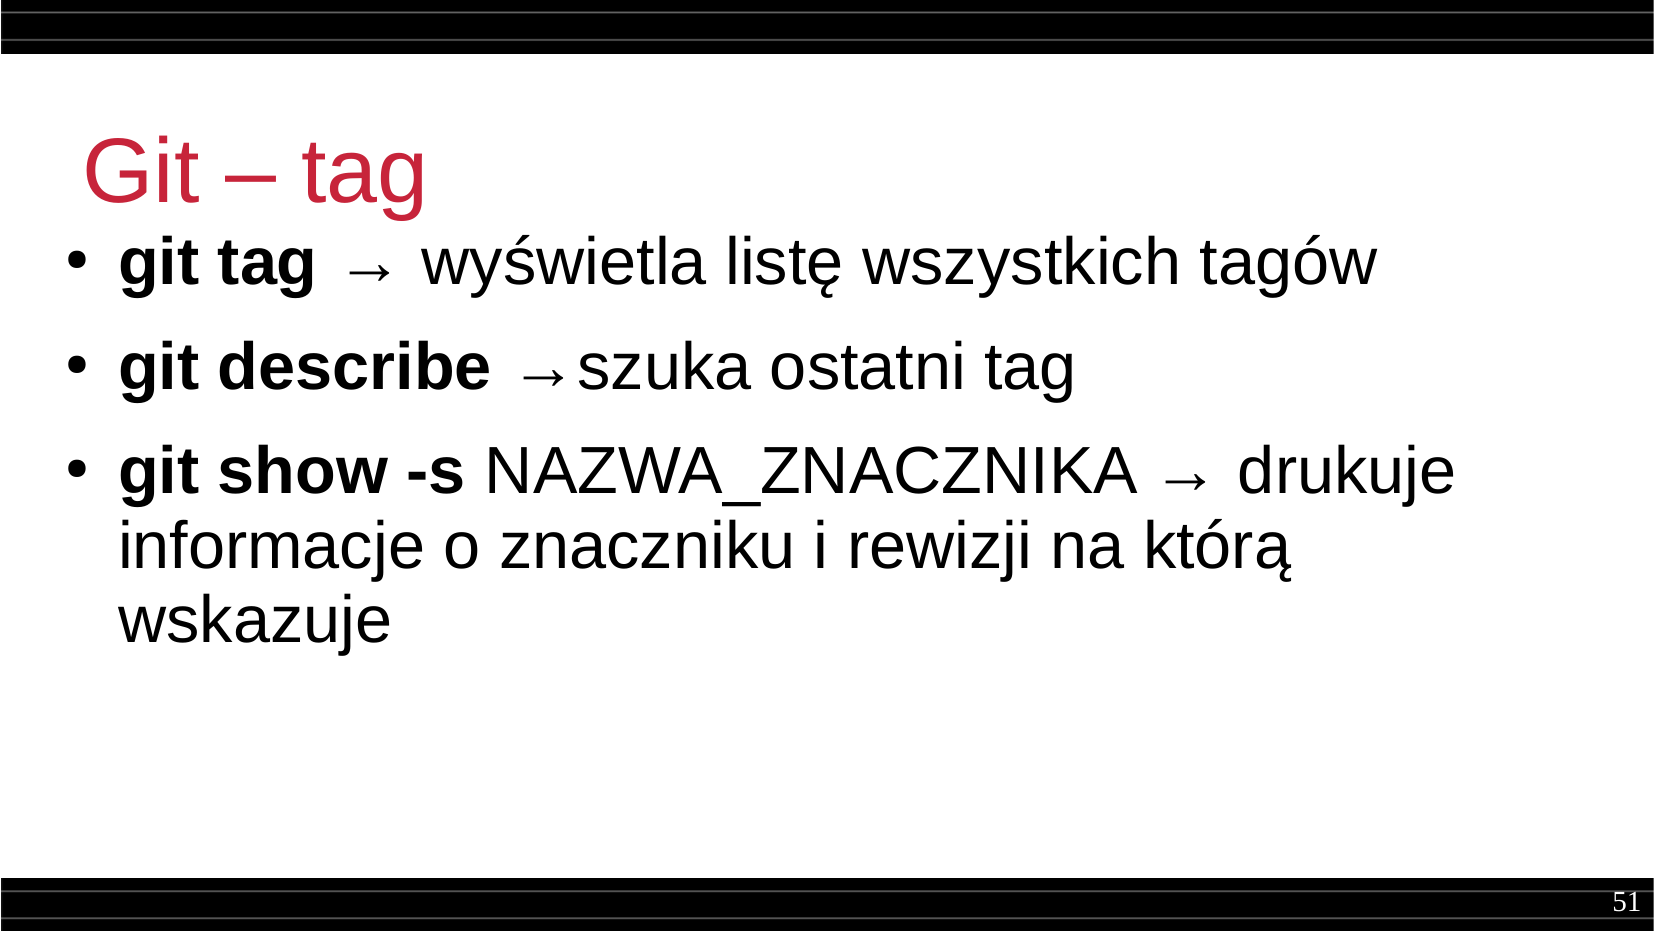

# Git – tag
git tag → wyświetla listę wszystkich tagów
git describe →szuka ostatni tag
git show -s NAZWA_ZNACZNIKA → drukuje informacje o znaczniku i rewizji na którą wskazuje